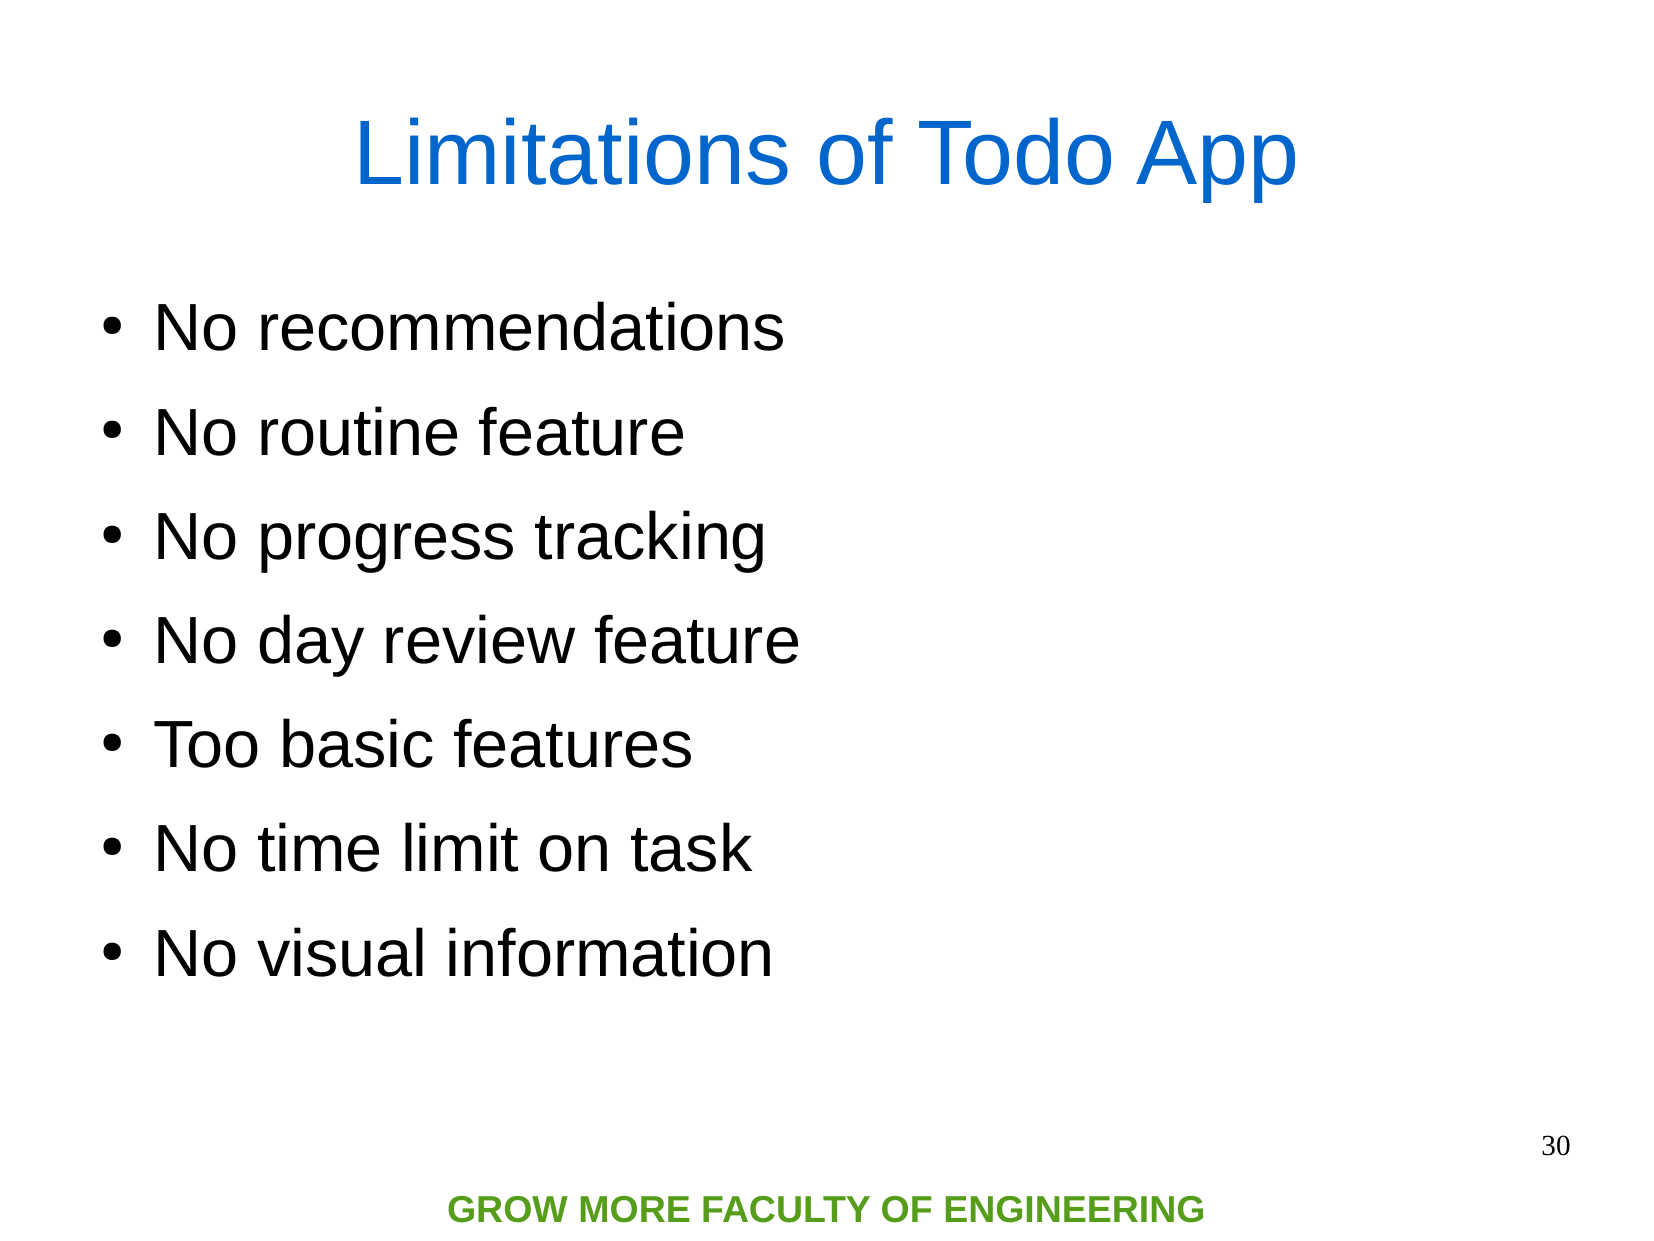

# Limitations of Todo App
No recommendations
No routine feature
No progress tracking
No day review feature
Too basic features
No time limit on task
No visual information
30